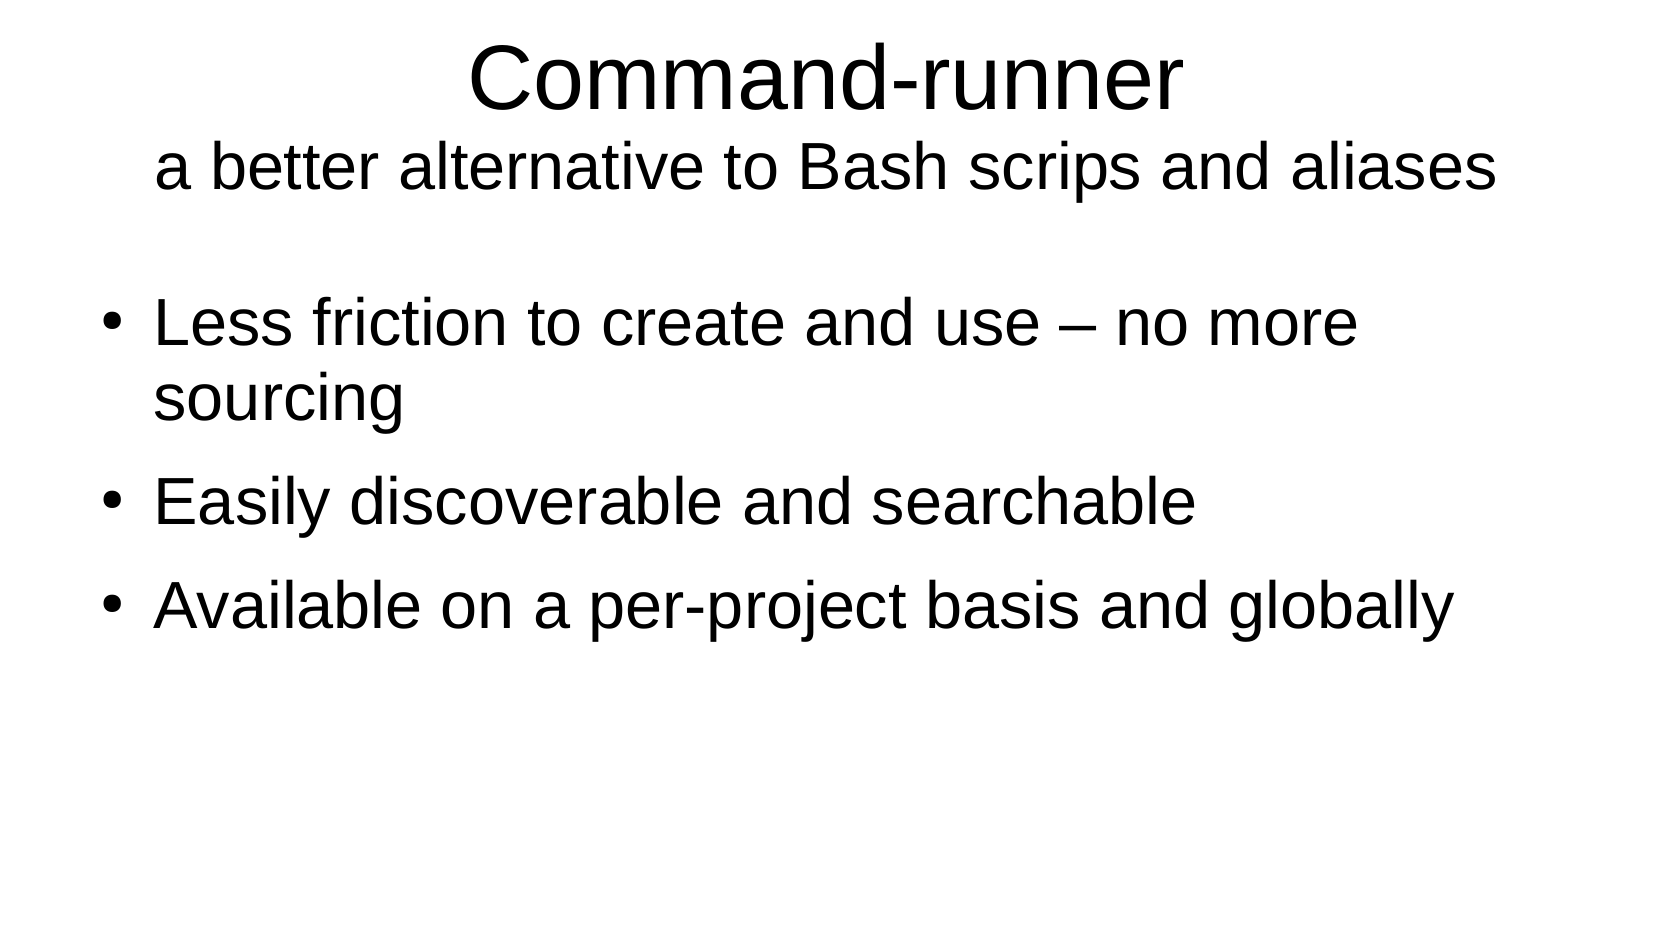

# Command-runner a better alternative to Bash scrips and aliases
Less friction to create and use – no more sourcing
Easily discoverable and searchable
Available on a per-project basis and globally